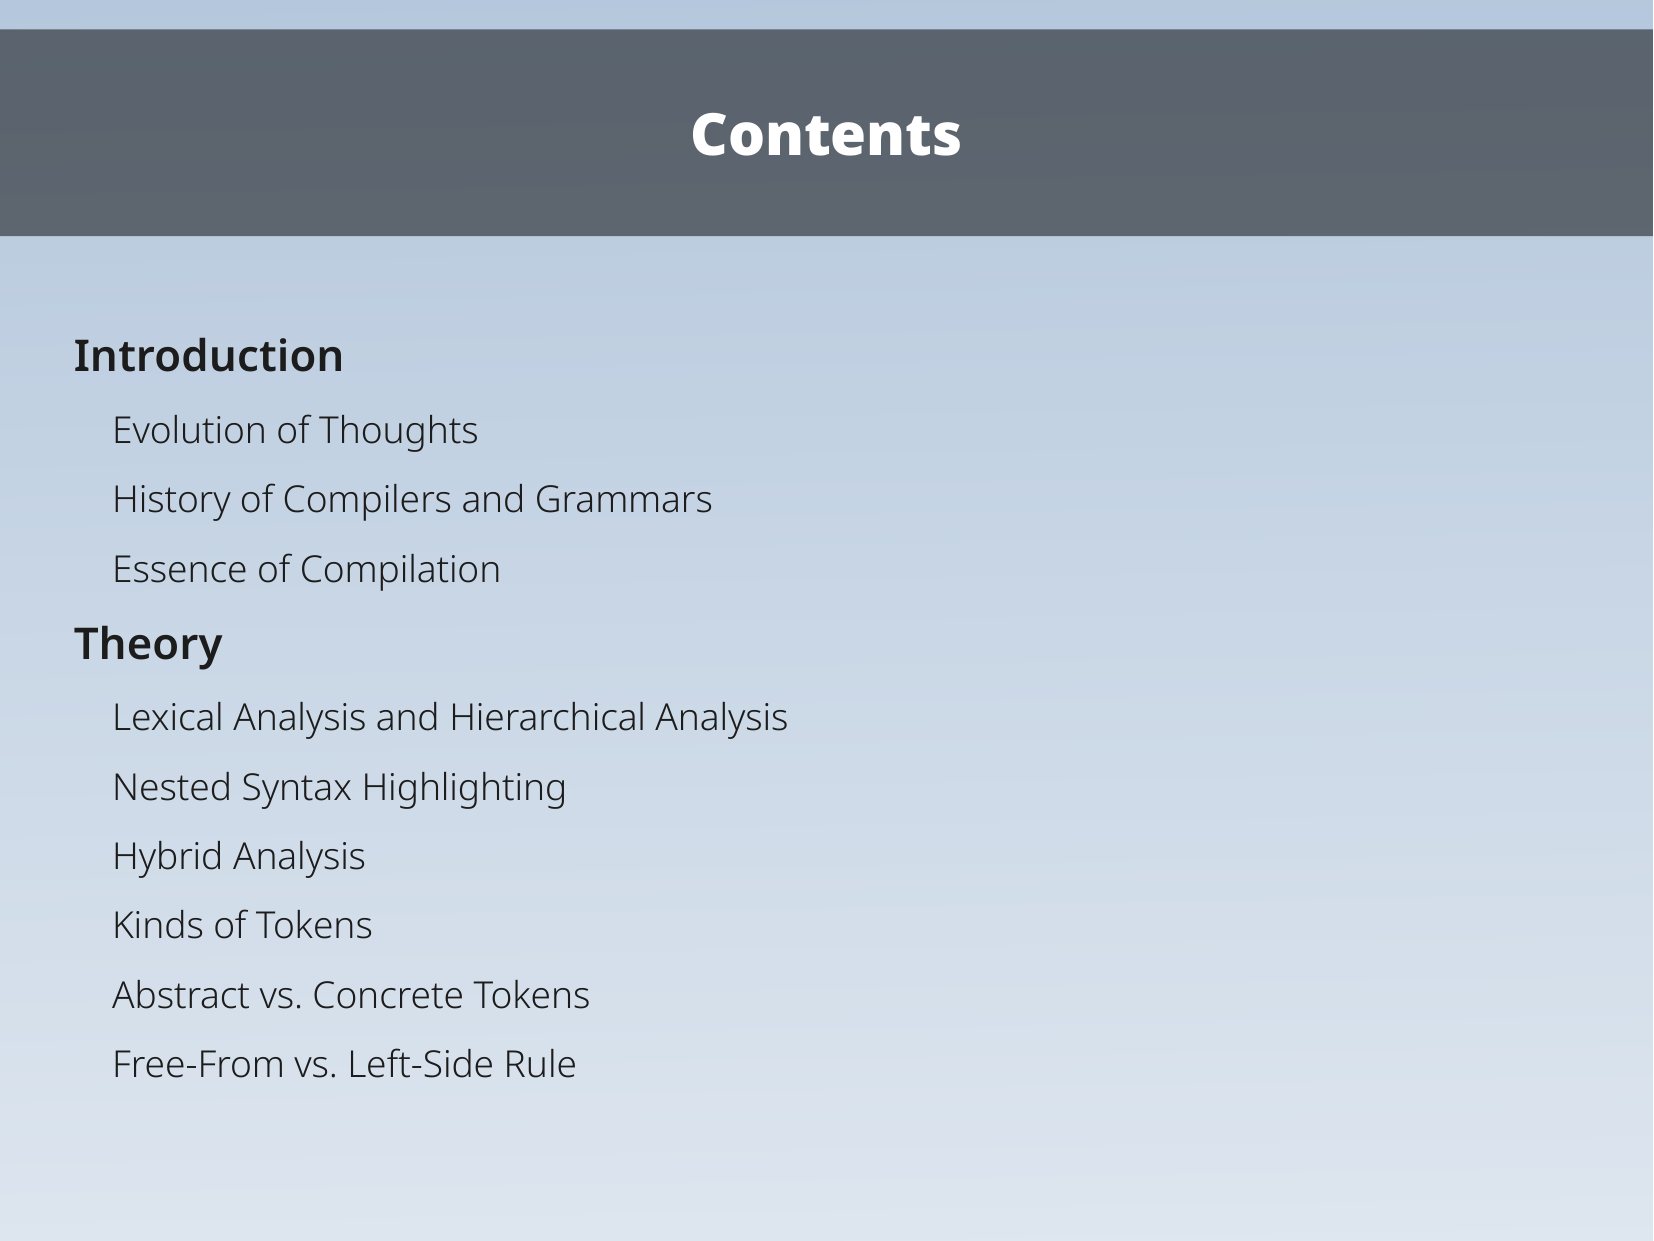

# Contents
Introduction
Evolution of Thoughts
History of Compilers and Grammars
Essence of Compilation
Theory
Lexical Analysis and Hierarchical Analysis
Nested Syntax Highlighting
Hybrid Analysis
Kinds of Tokens
Abstract vs. Concrete Tokens
Free-From vs. Left-Side Rule